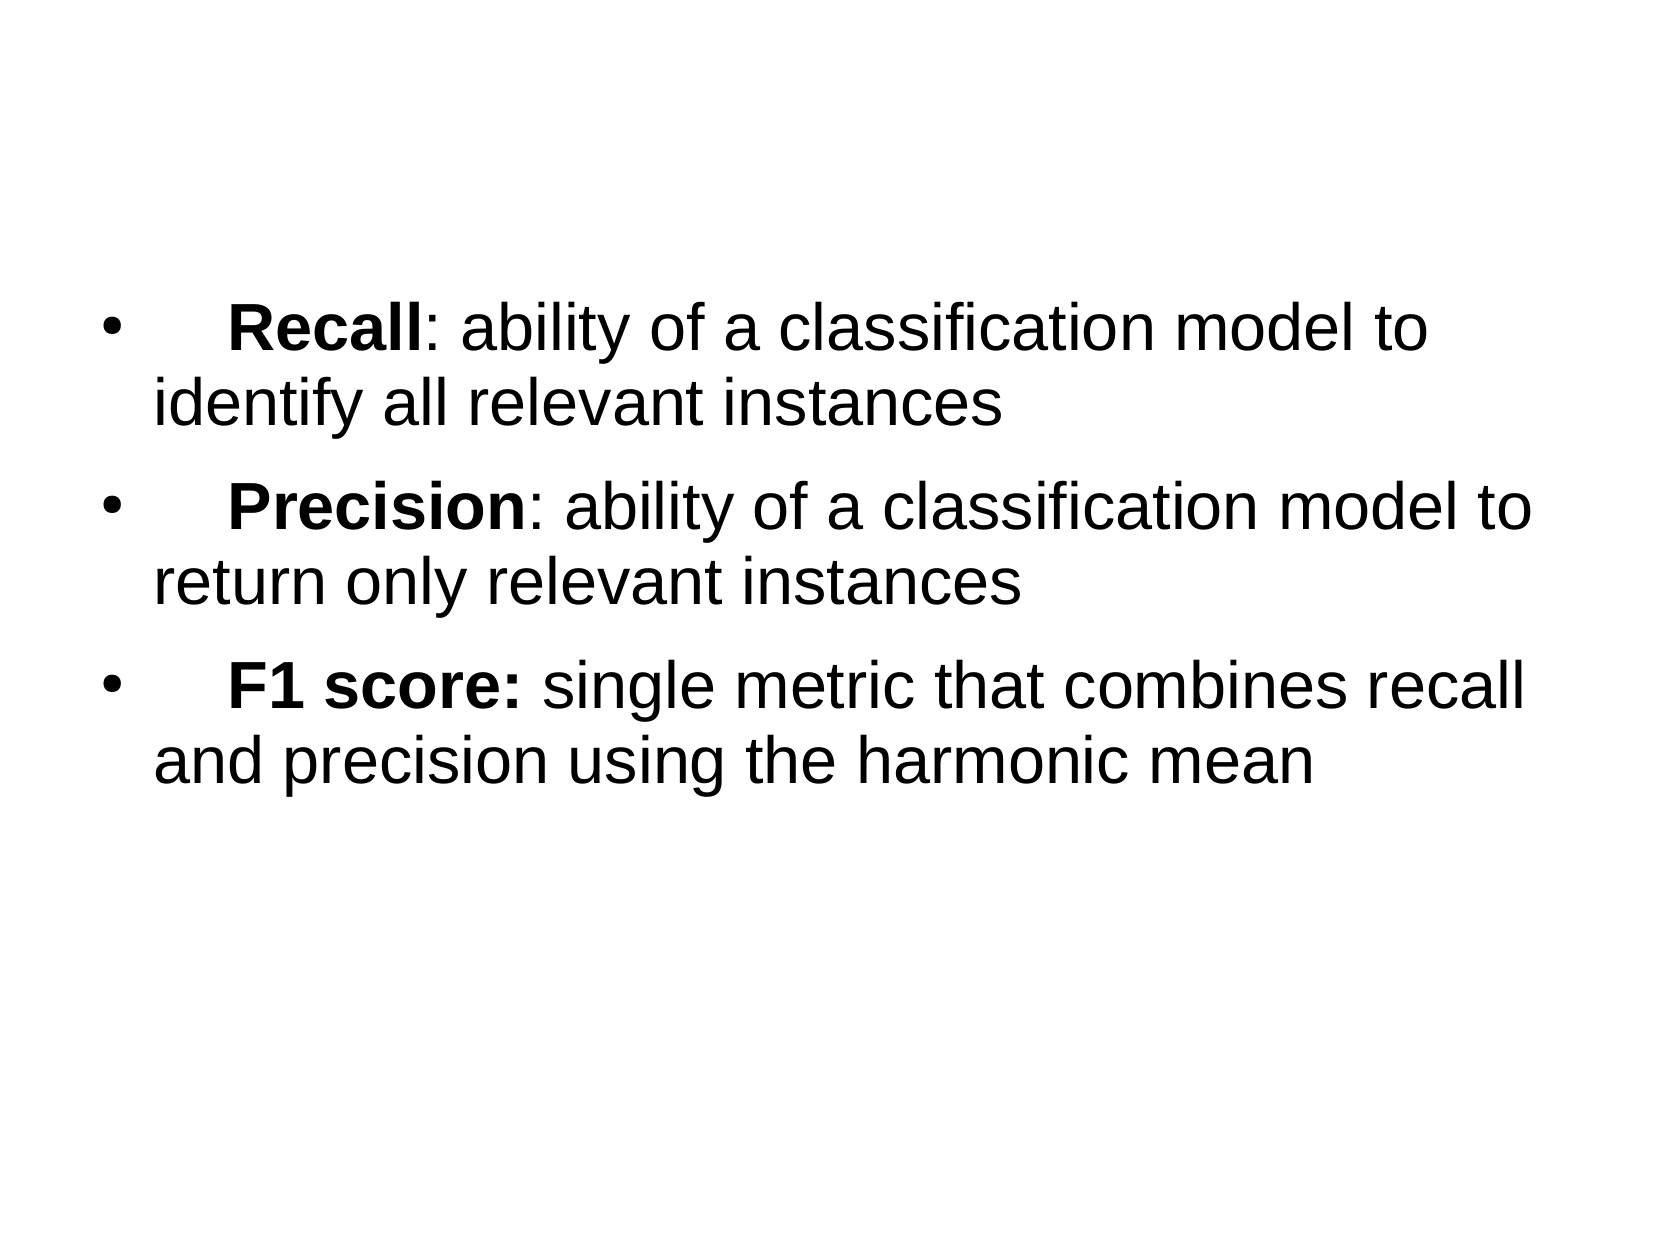

#
 Recall: ability of a classification model to identify all relevant instances
 Precision: ability of a classification model to return only relevant instances
 F1 score: single metric that combines recall and precision using the harmonic mean